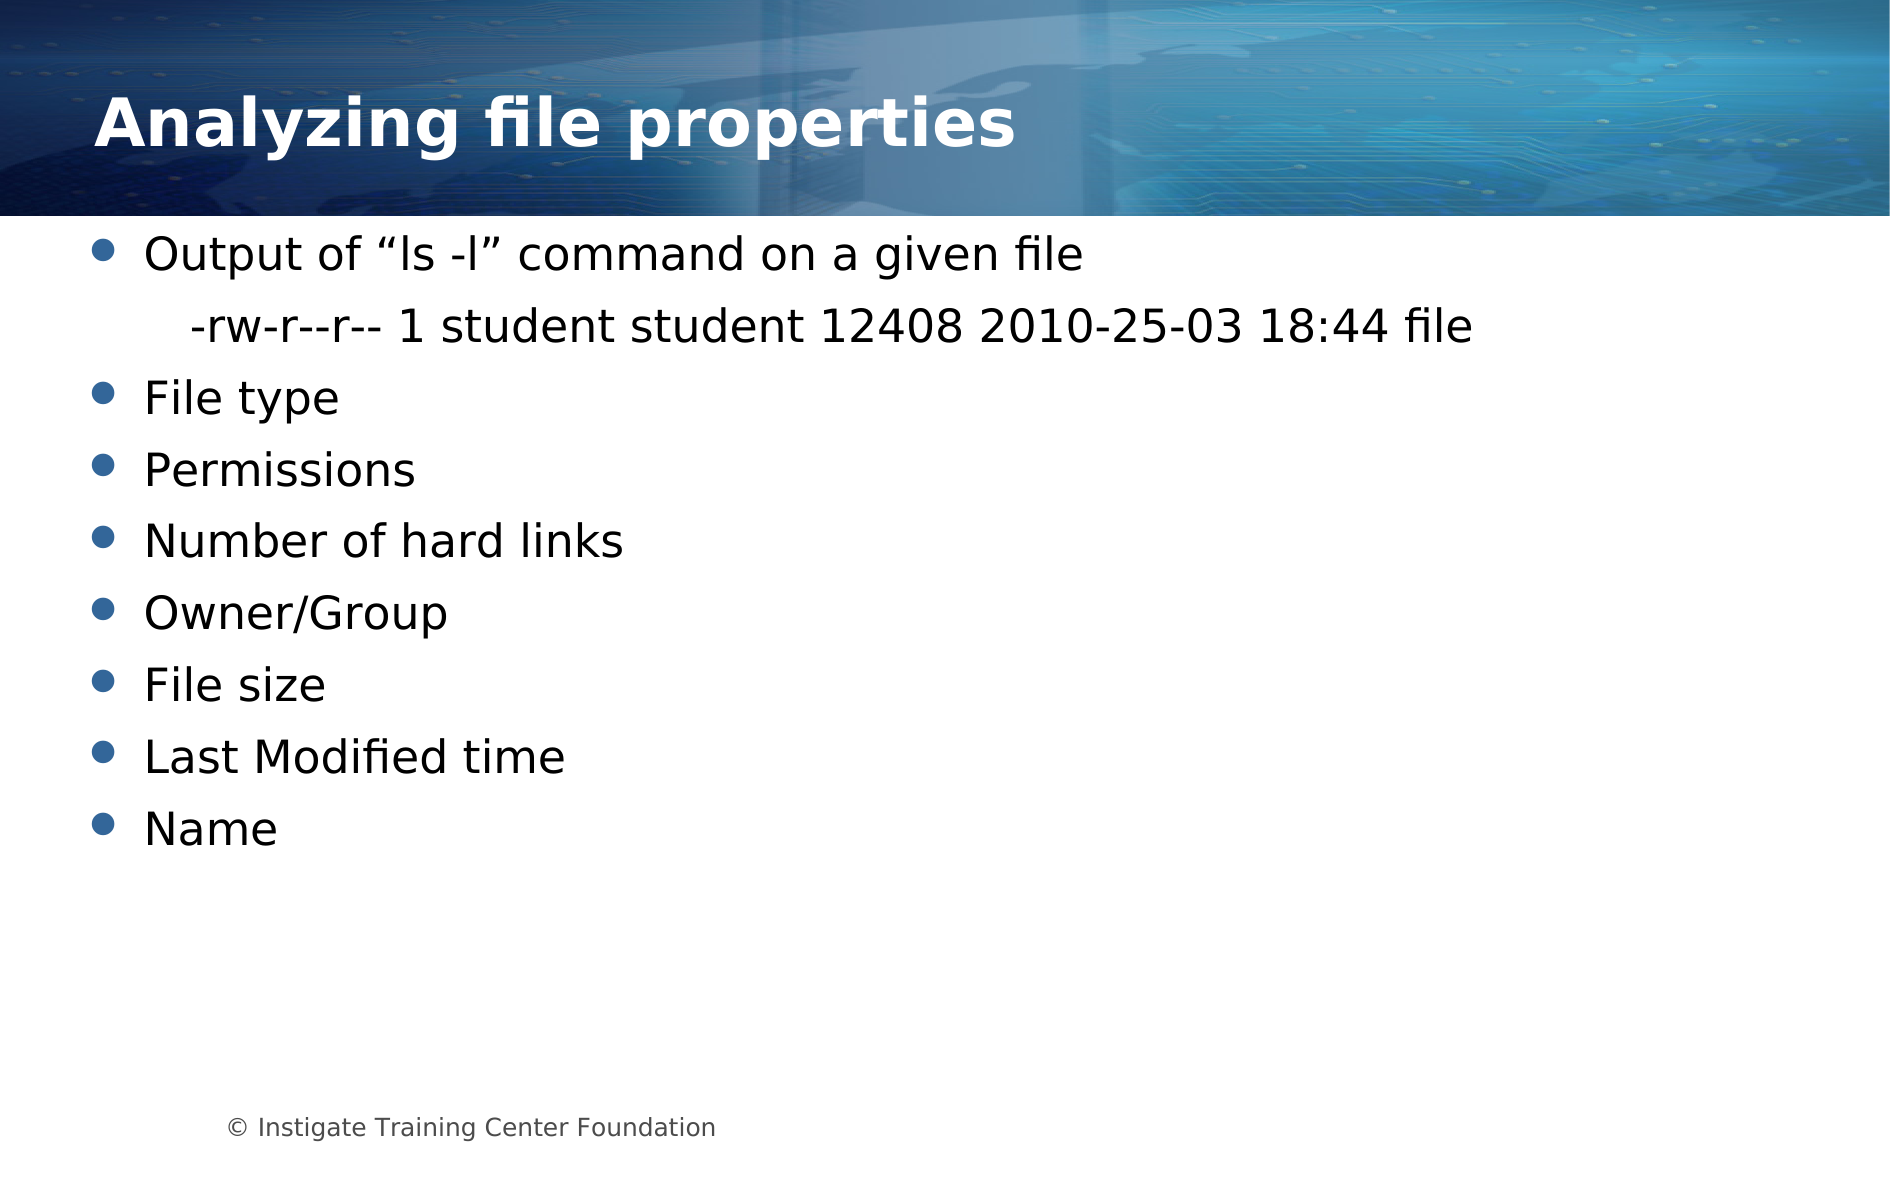

# Analyzing file properties
Output of “ls -l” command on a given file
 -rw-r--r-- 1 student student 12408 2010-25-03 18:44 file
File type
Permissions
Number of hard links
Owner/Group
File size
Last Modified time
Name